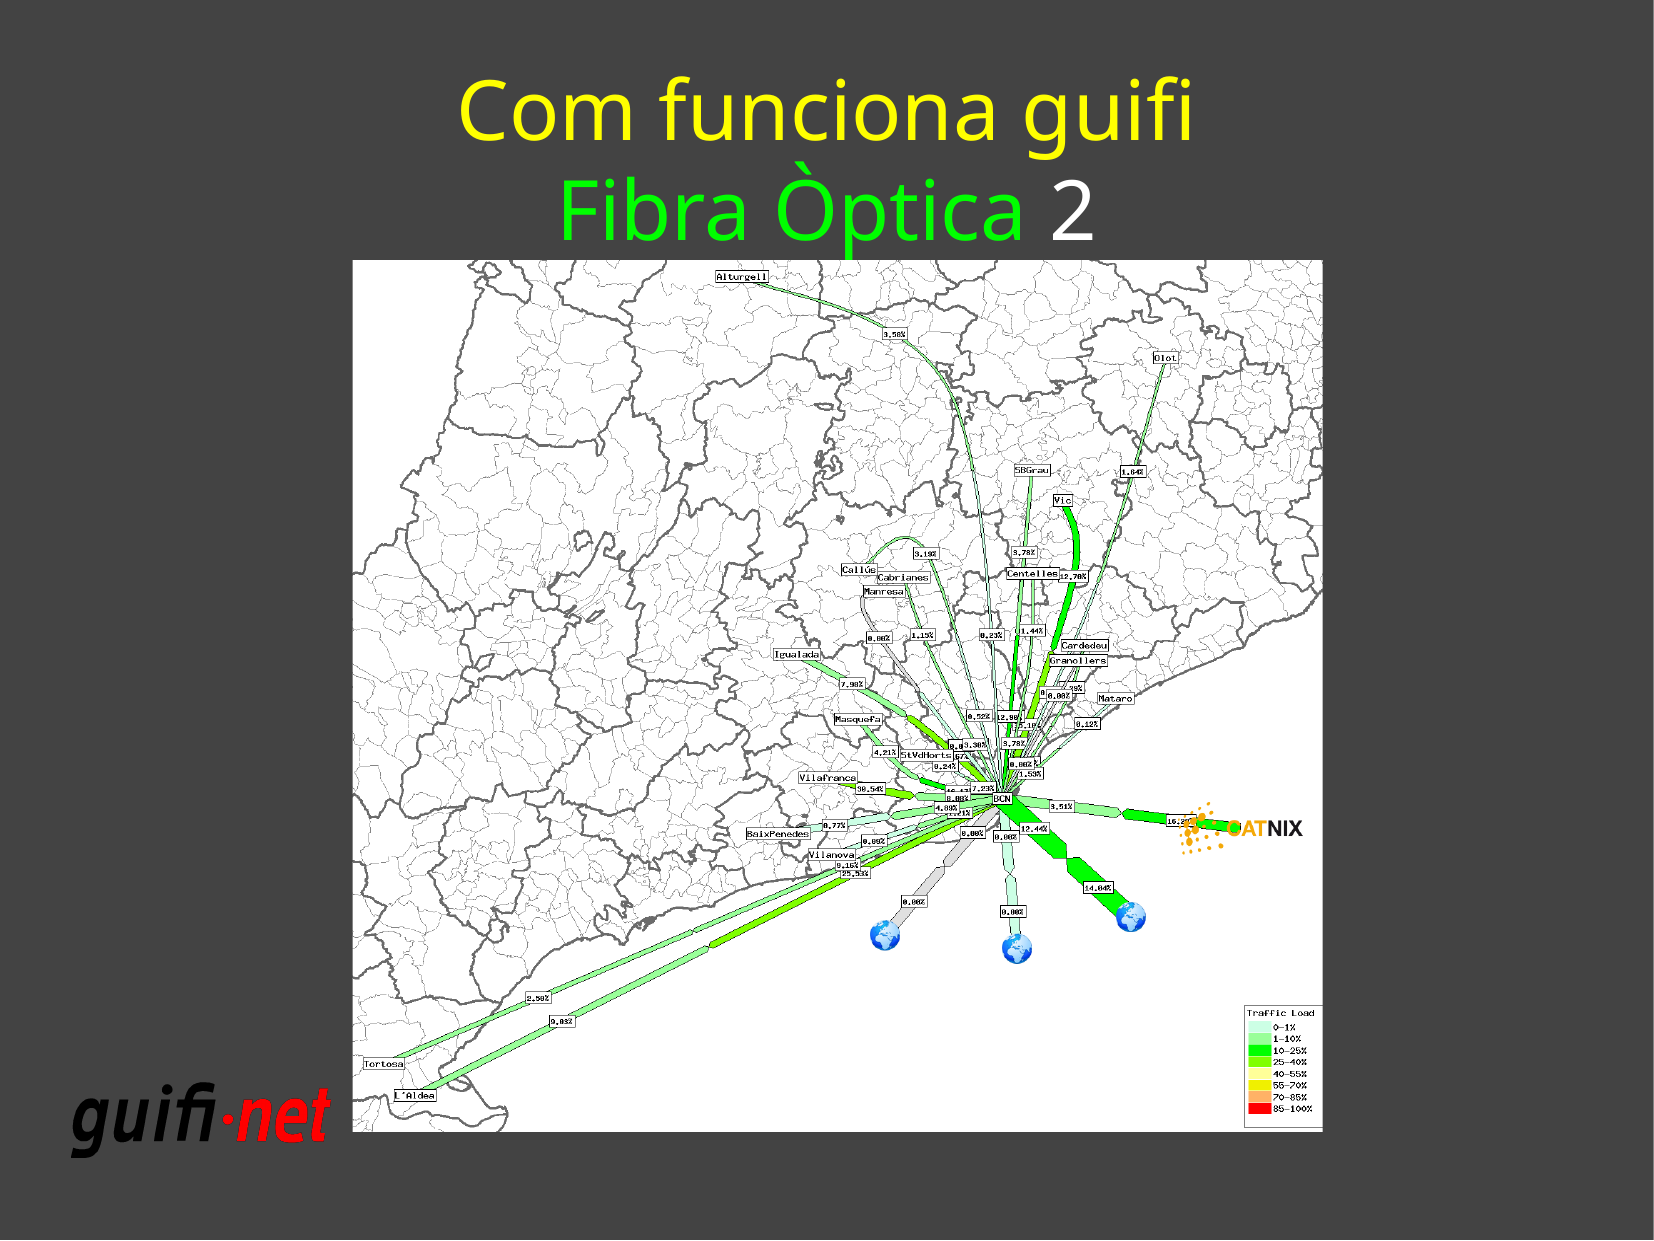

# Com funciona guifi Fibra Òptica 2